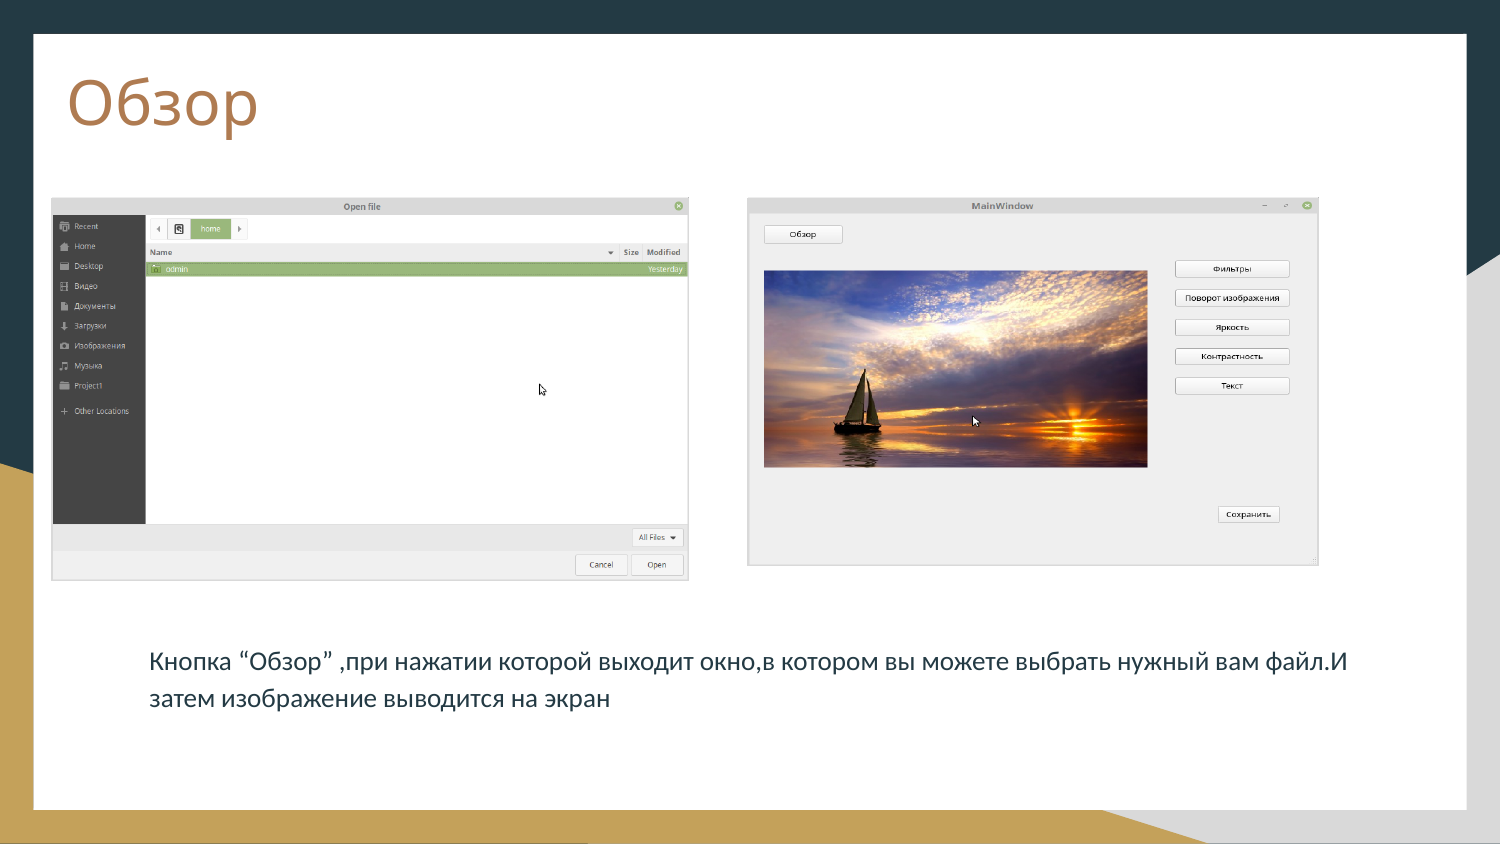

# Обзор
Кнопка “Обзор” ,при нажатии которой выходит окно,в котором вы можете выбрать нужный вам файл.И затем изображение выводится на экран